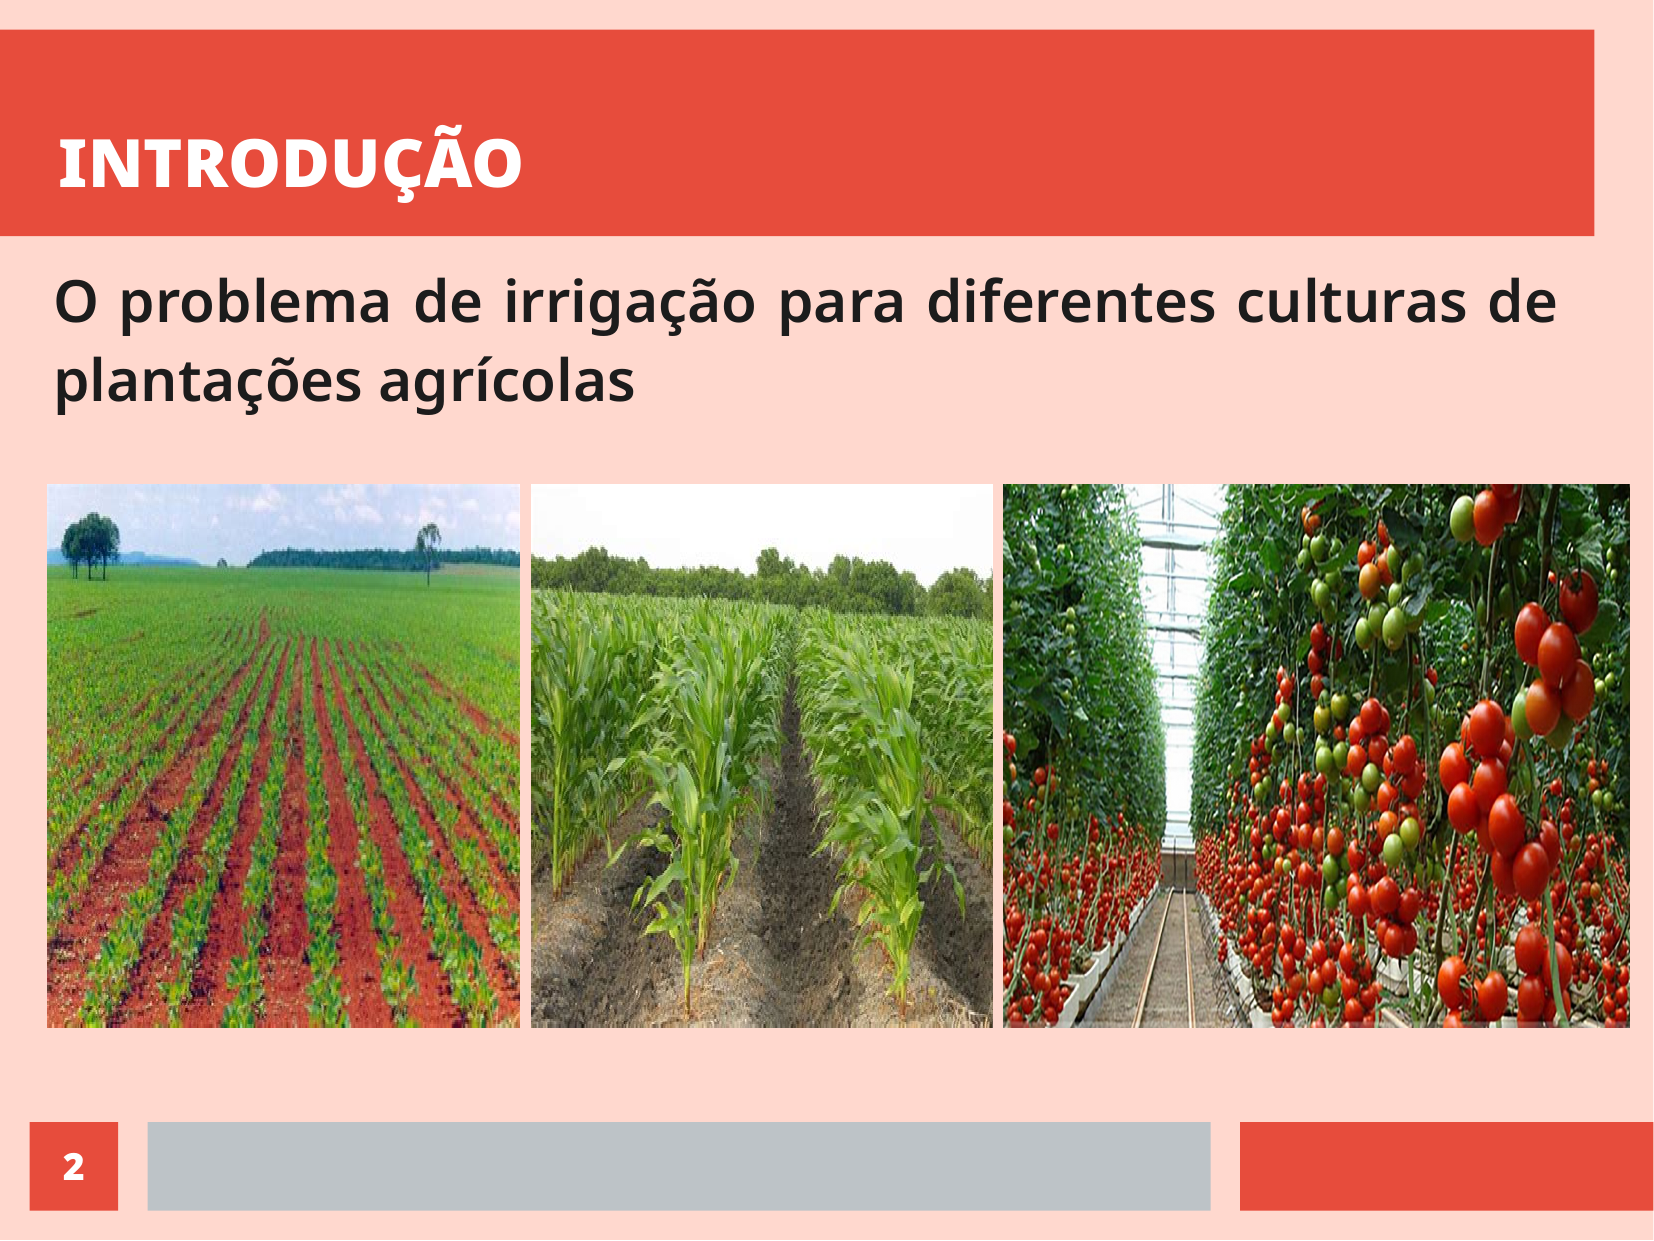

# INTRODUÇÃO
O problema de irrigação para diferentes culturas de plantações agrícolas
2